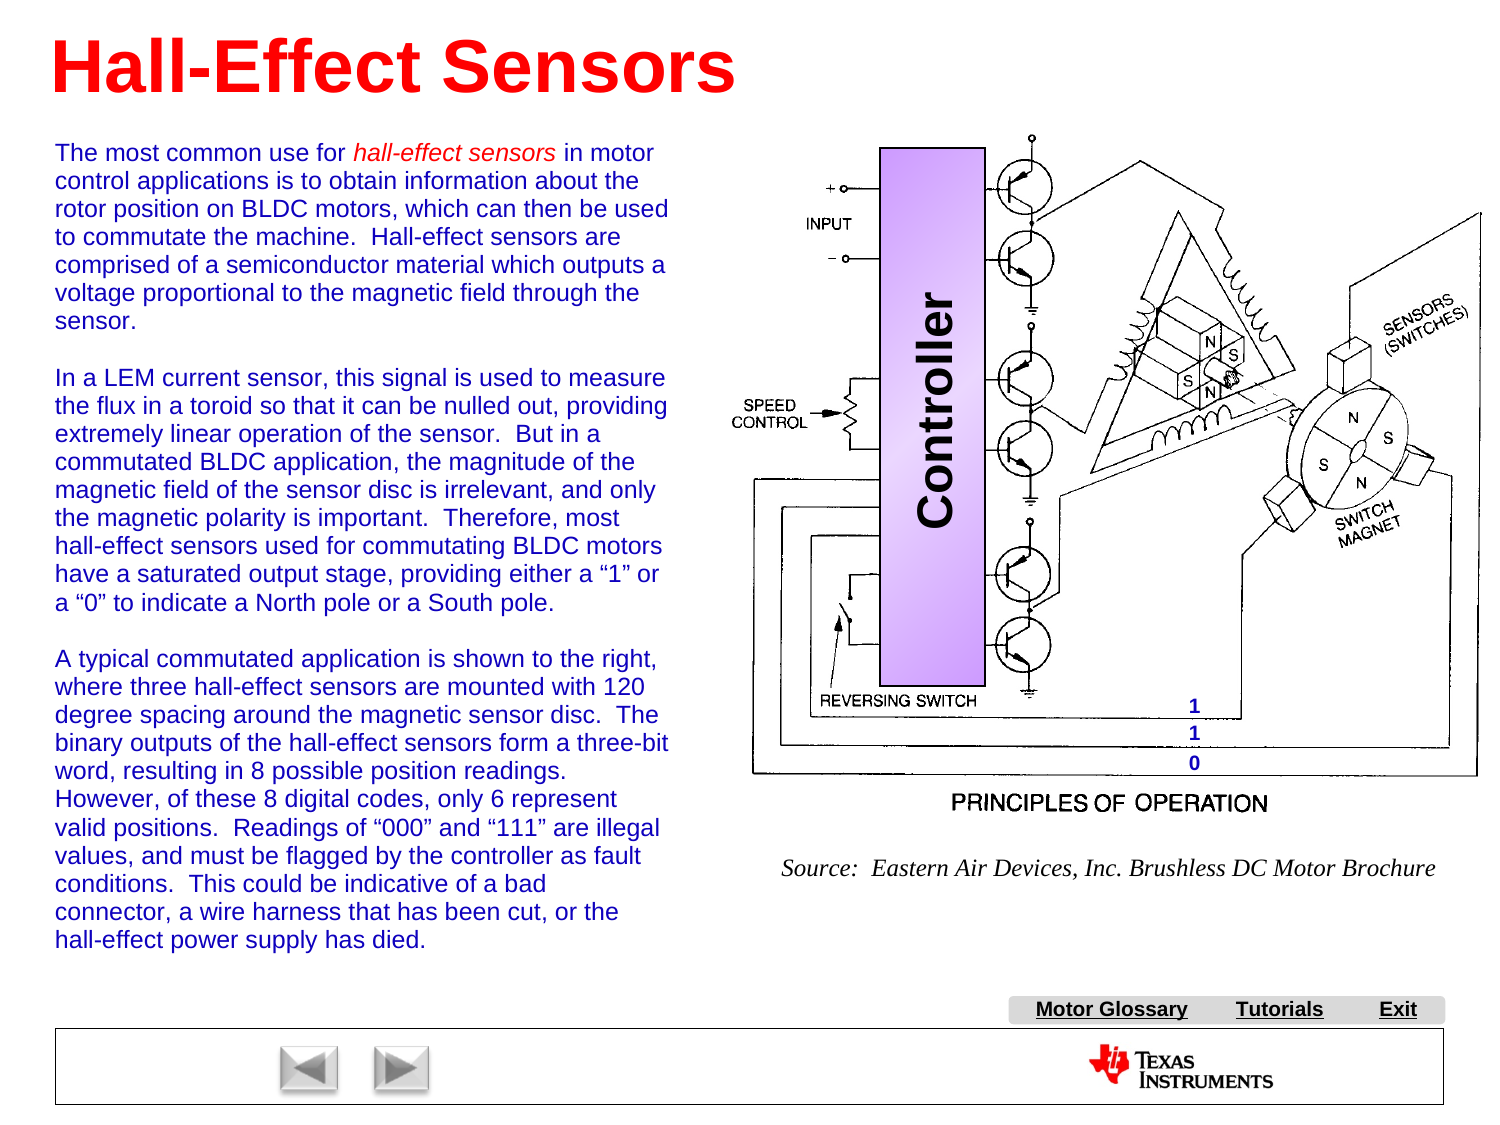

# Hall-Effect Sensors
The most common use for hall-effect sensors in motor control applications is to obtain information about the rotor position on BLDC motors, which can then be used to commutate the machine. Hall-effect sensors are comprised of a semiconductor material which outputs a voltage proportional to the magnetic field through the sensor.
In a LEM current sensor, this signal is used to measure the flux in a toroid so that it can be nulled out, providing extremely linear operation of the sensor. But in a commutated BLDC application, the magnitude of the magnetic field of the sensor disc is irrelevant, and only the magnetic polarity is important. Therefore, most hall-effect sensors used for commutating BLDC motors have a saturated output stage, providing either a “1” or a “0” to indicate a North pole or a South pole.
A typical commutated application is shown to the right, where three hall-effect sensors are mounted with 120 degree spacing around the magnetic sensor disc. The binary outputs of the hall-effect sensors form a three-bit word, resulting in 8 possible position readings. However, of these 8 digital codes, only 6 represent valid positions. Readings of “000” and “111” are illegal values, and must be flagged by the controller as fault conditions. This could be indicative of a bad connector, a wire harness that has been cut, or the hall-effect power supply has died.
Controller
1
1
0
Source: Eastern Air Devices, Inc. Brushless DC Motor Brochure